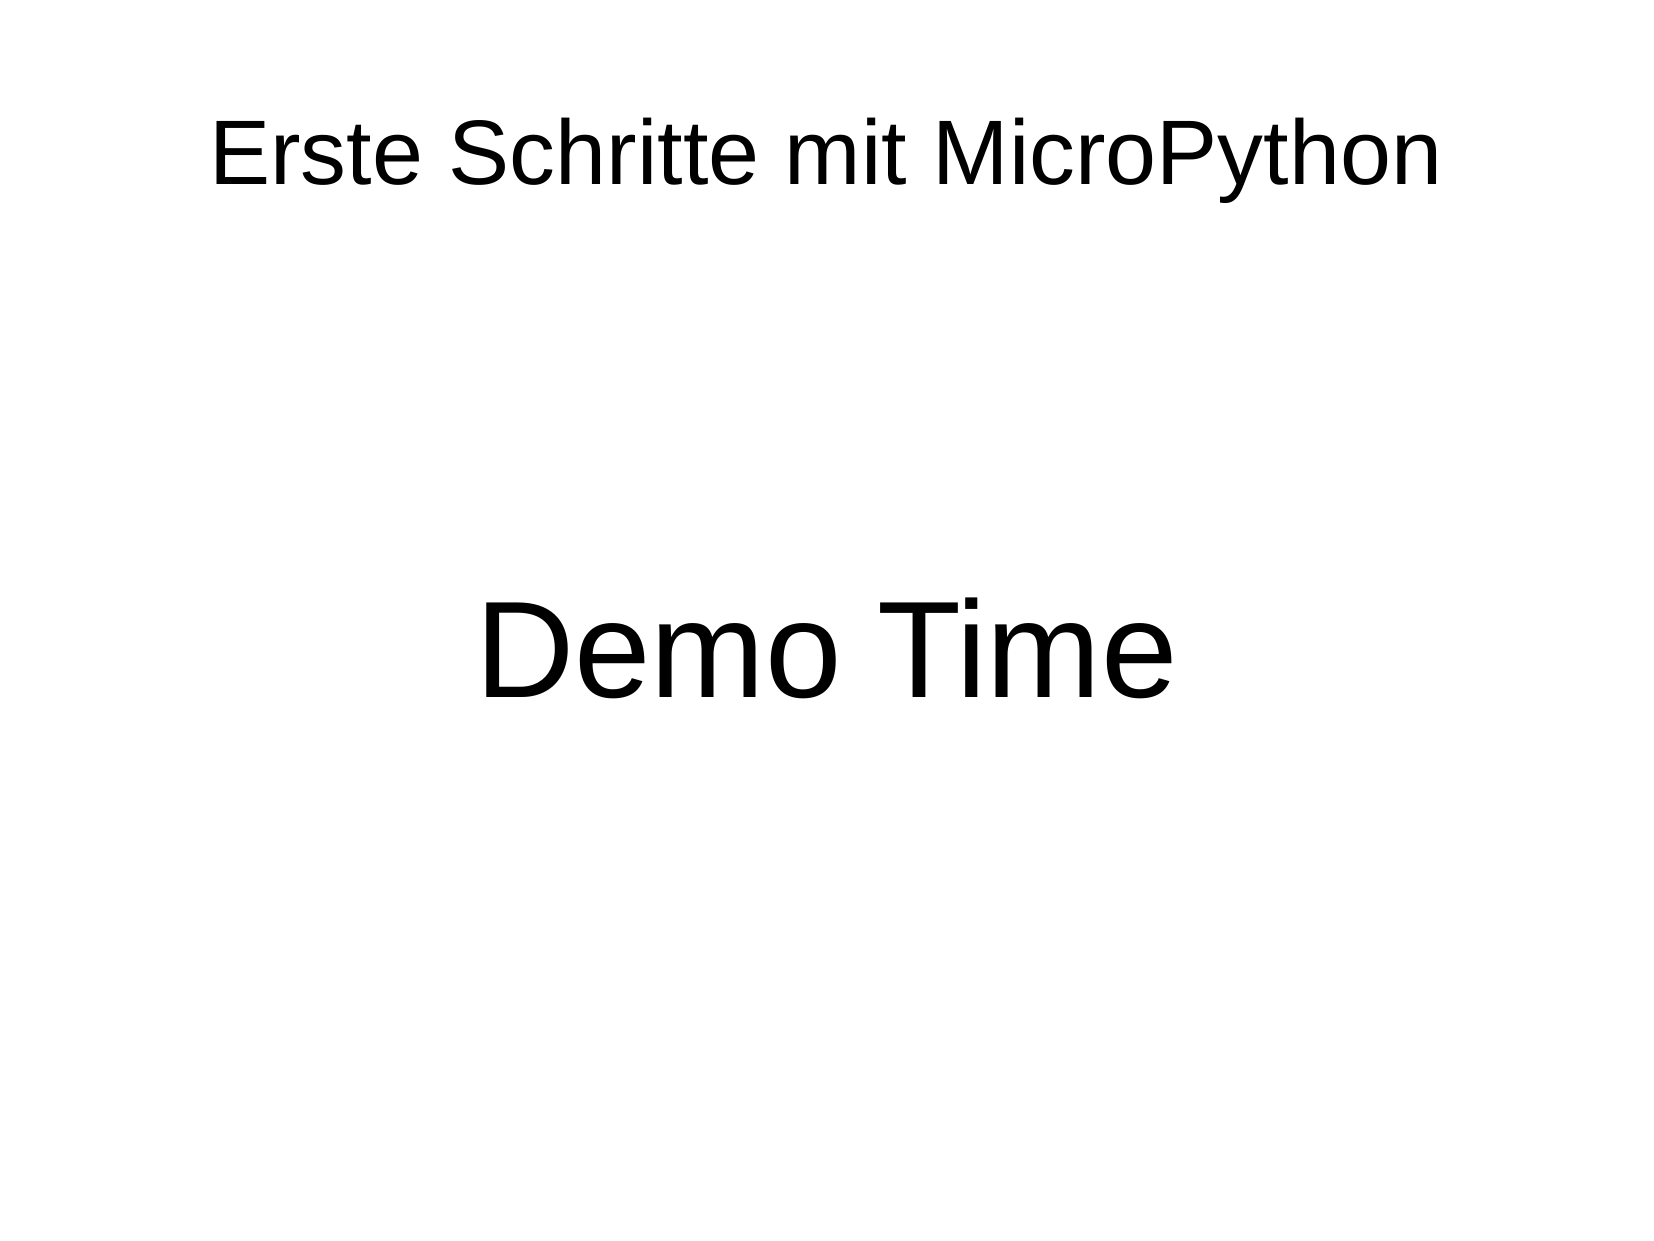

# Erste Schritte mit MicroPython
Demo Time